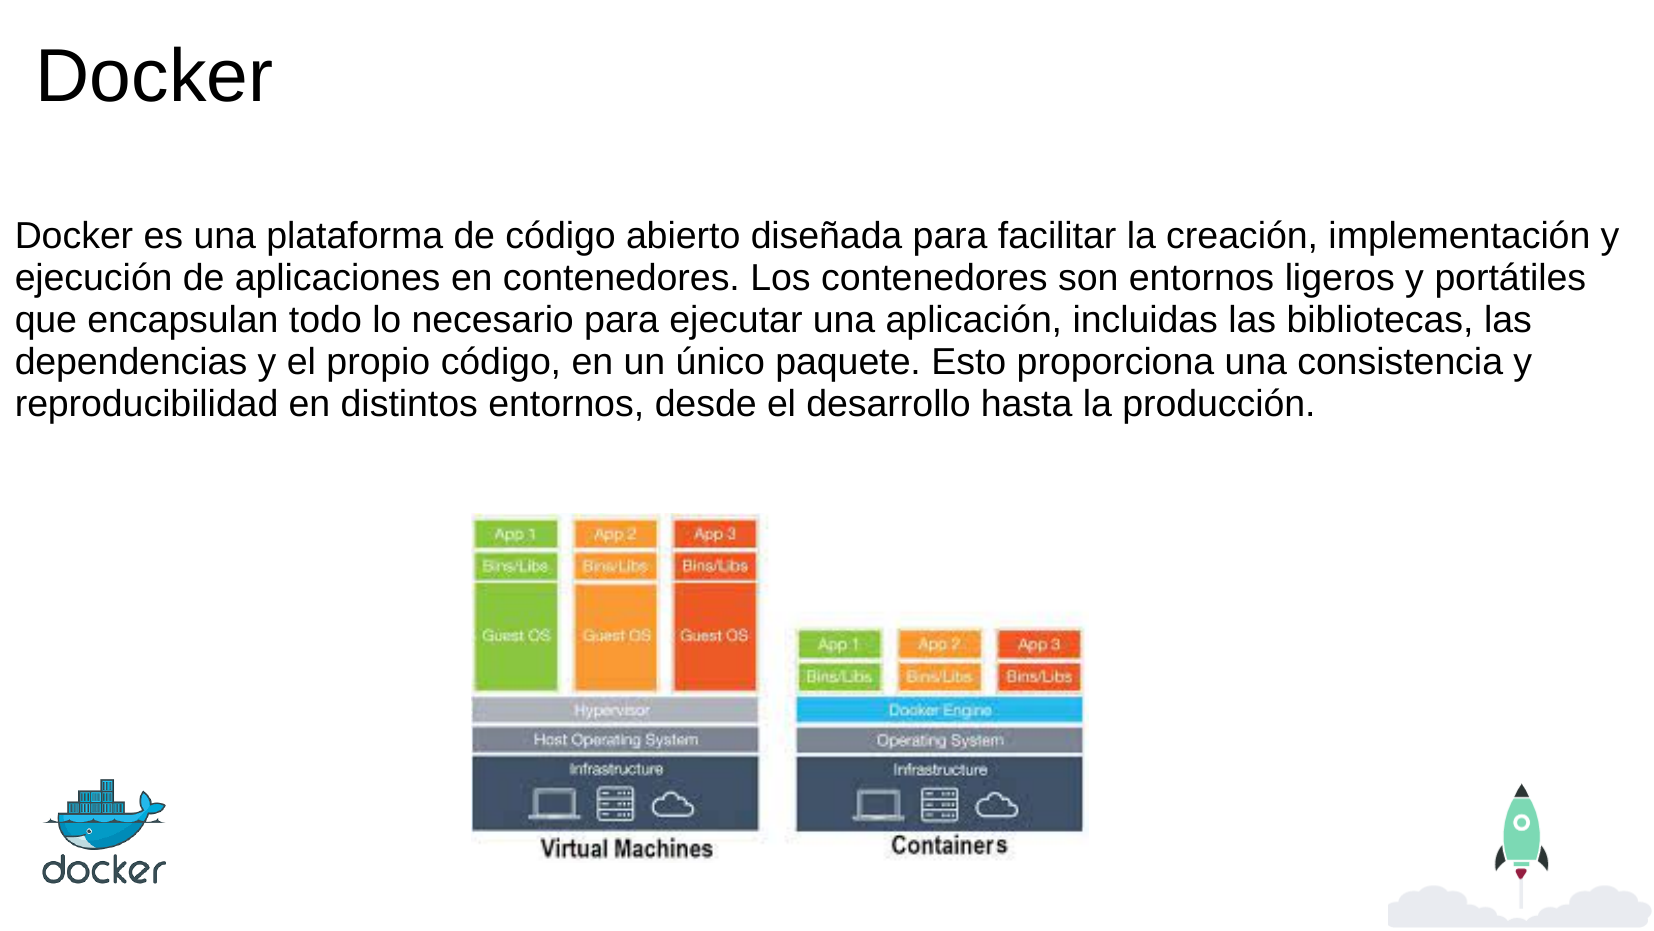

Docker
Docker es una plataforma de código abierto diseñada para facilitar la creación, implementación y ejecución de aplicaciones en contenedores. Los contenedores son entornos ligeros y portátiles que encapsulan todo lo necesario para ejecutar una aplicación, incluidas las bibliotecas, las dependencias y el propio código, en un único paquete. Esto proporciona una consistencia y reproducibilidad en distintos entornos, desde el desarrollo hasta la producción.